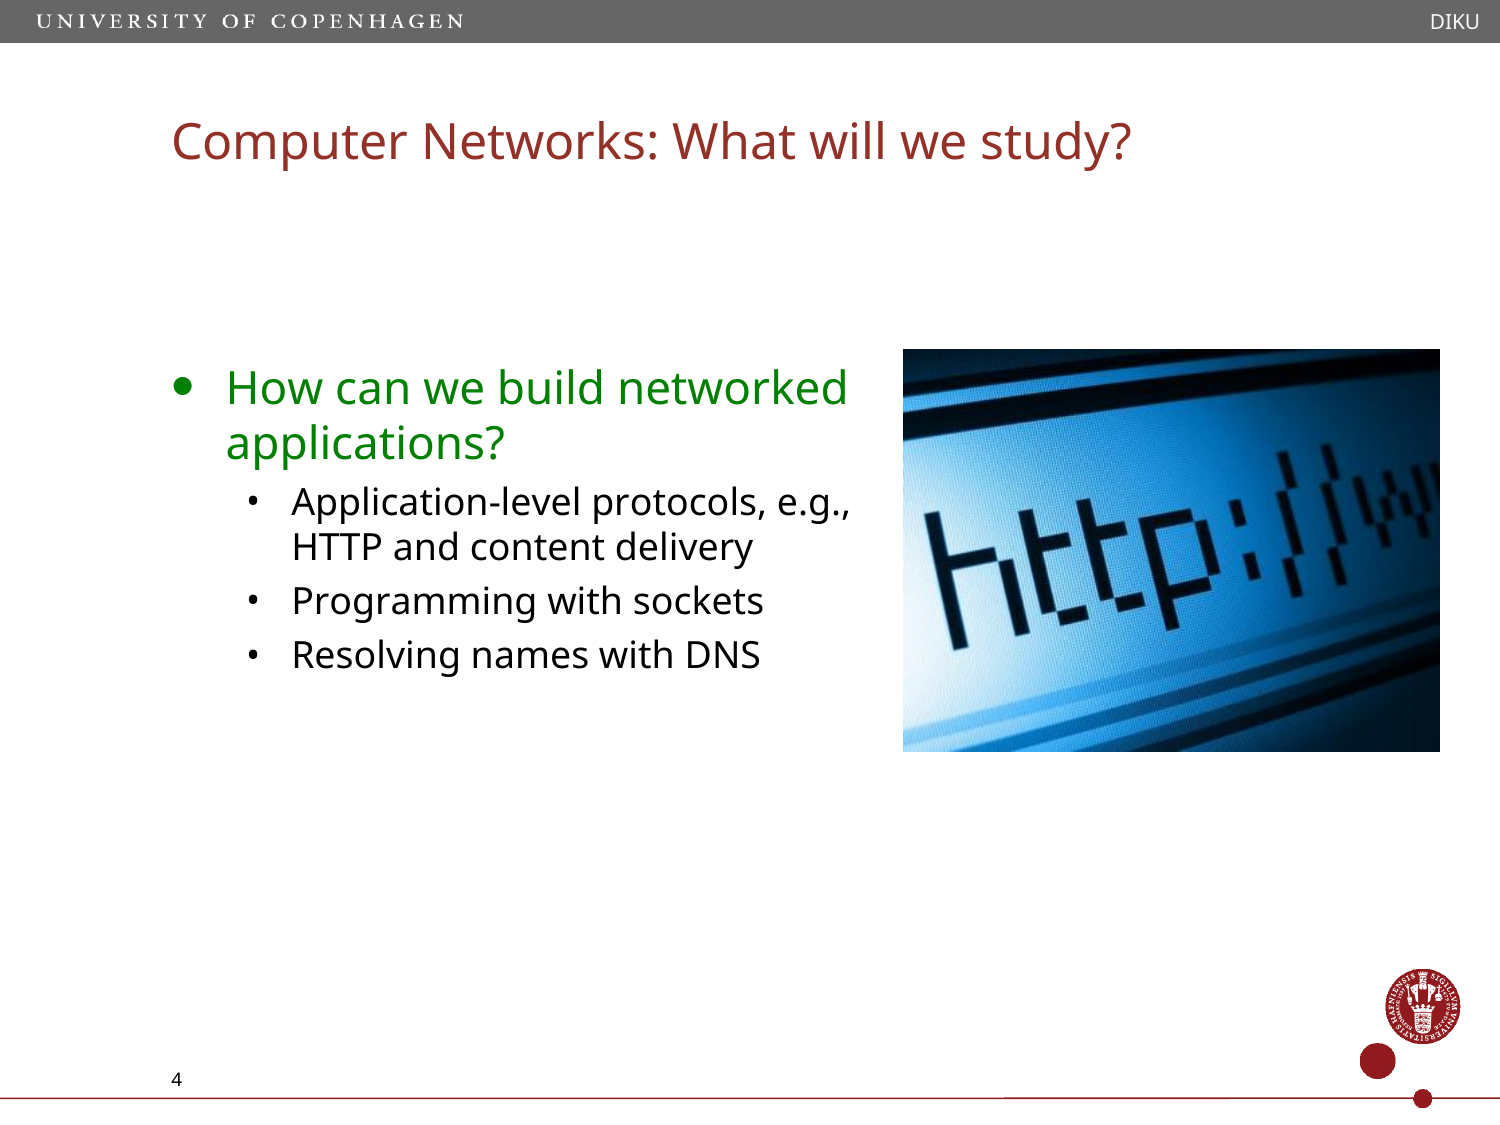

DIKU
Computer Networks: What will we study?
How can we build networked applications?
Application-level protocols, e.g., HTTP and content delivery
Programming with sockets
Resolving names with DNS